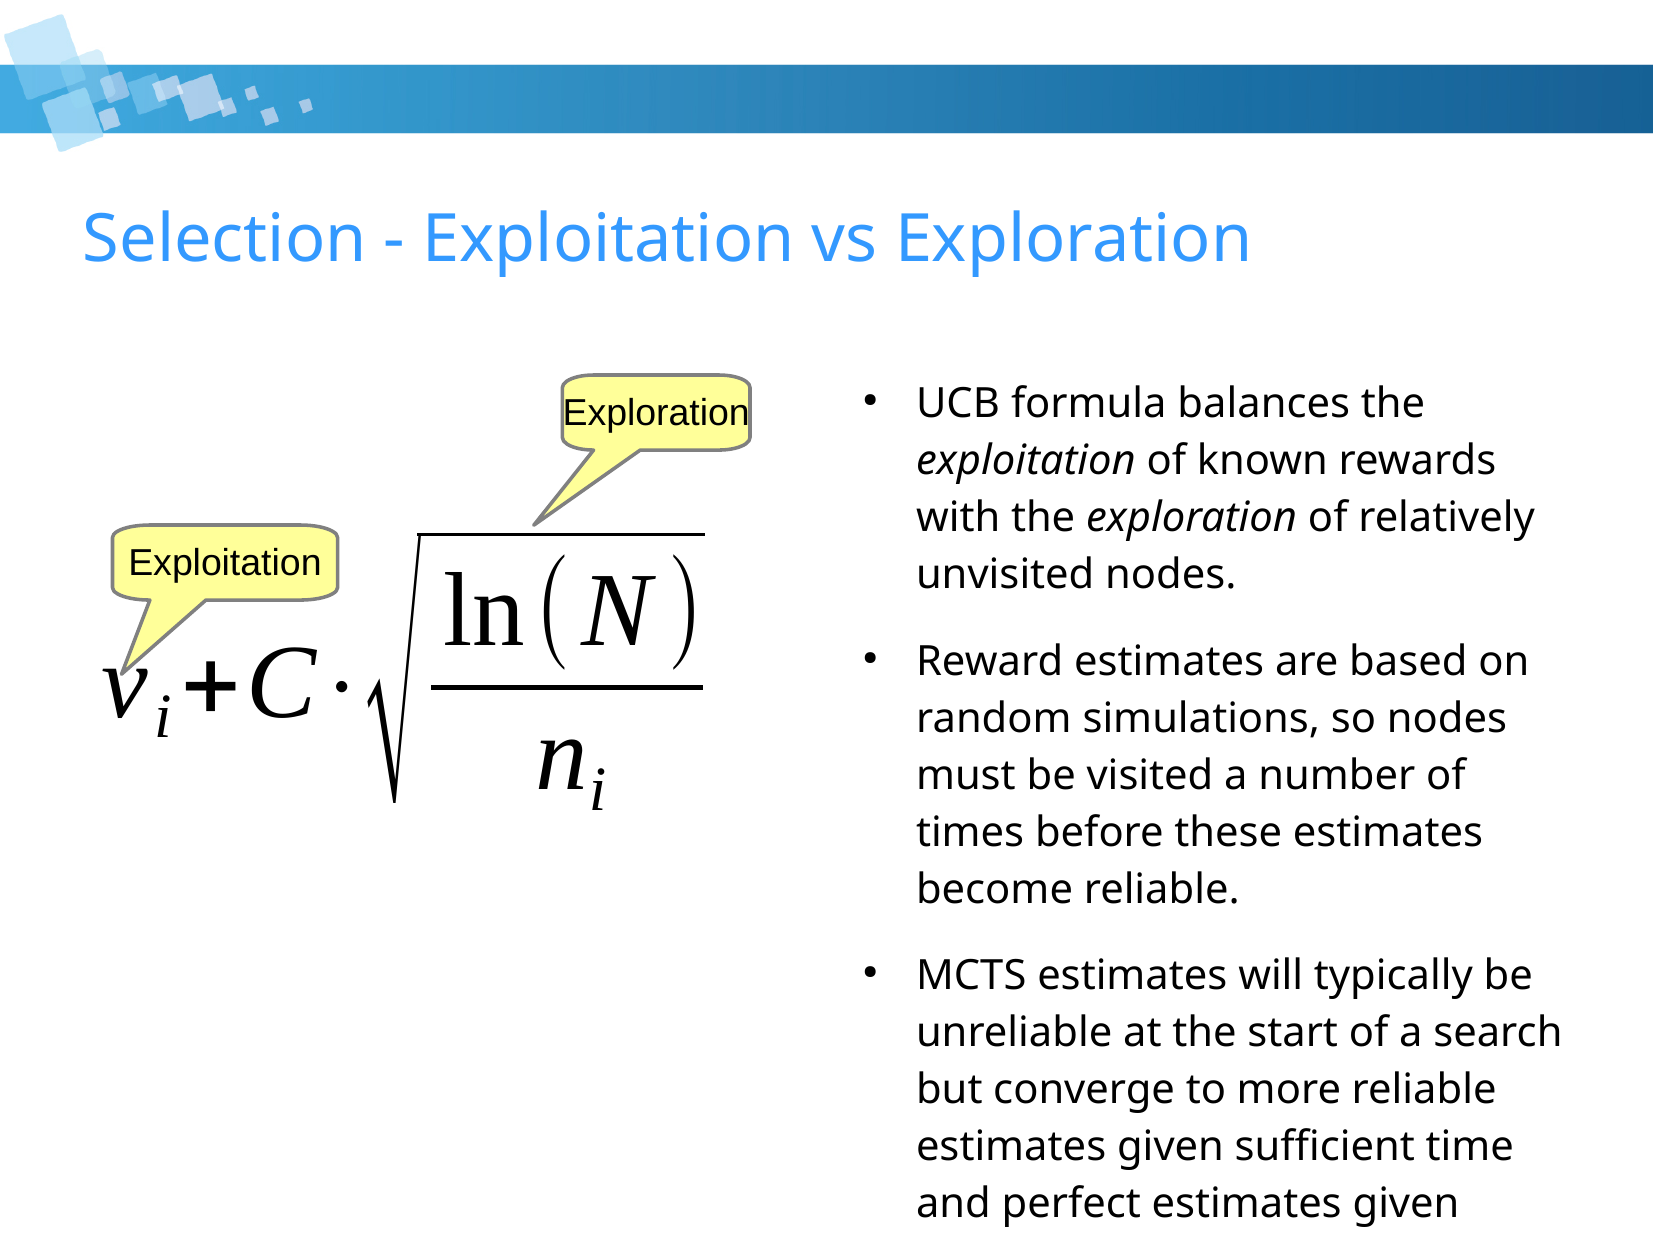

# Selection - Exploitation vs Exploration
UCB formula balances the exploitation of known rewards with the exploration of relatively unvisited nodes.
Reward estimates are based on random simulations, so nodes must be visited a number of times before these estimates become reliable.
MCTS estimates will typically be unreliable at the start of a search but converge to more reliable estimates given sufficient time and perfect estimates given infinite time.
Exploration
Exploitation